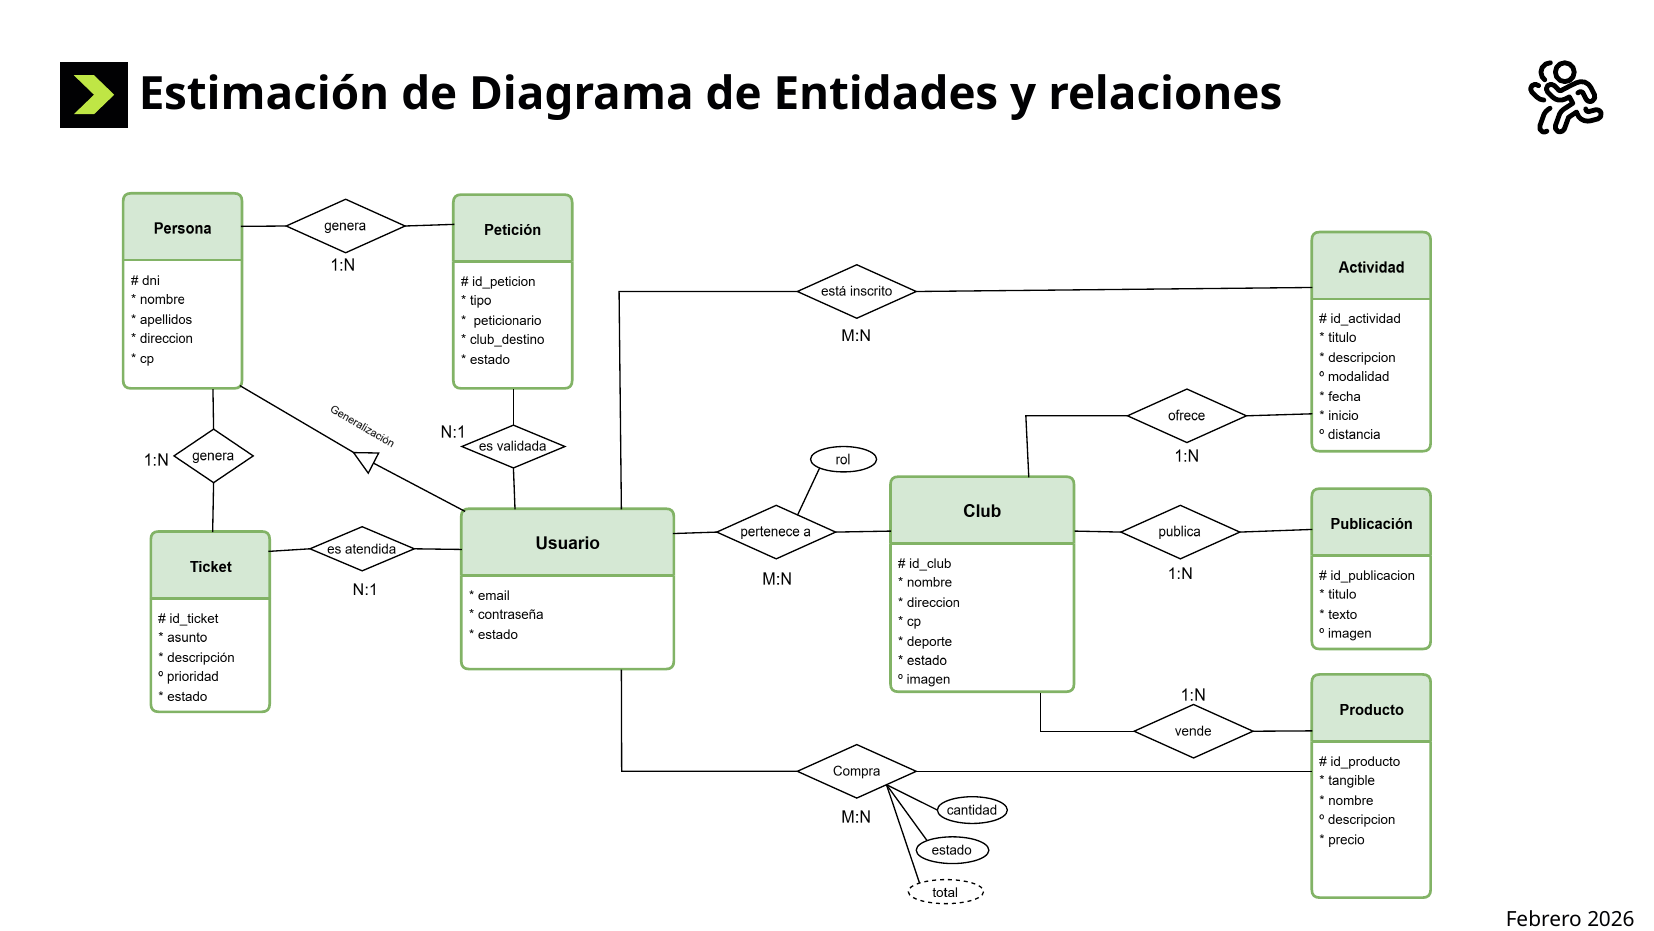

# Estimación de Diagrama de Entidades y relaciones
Febrero 2026